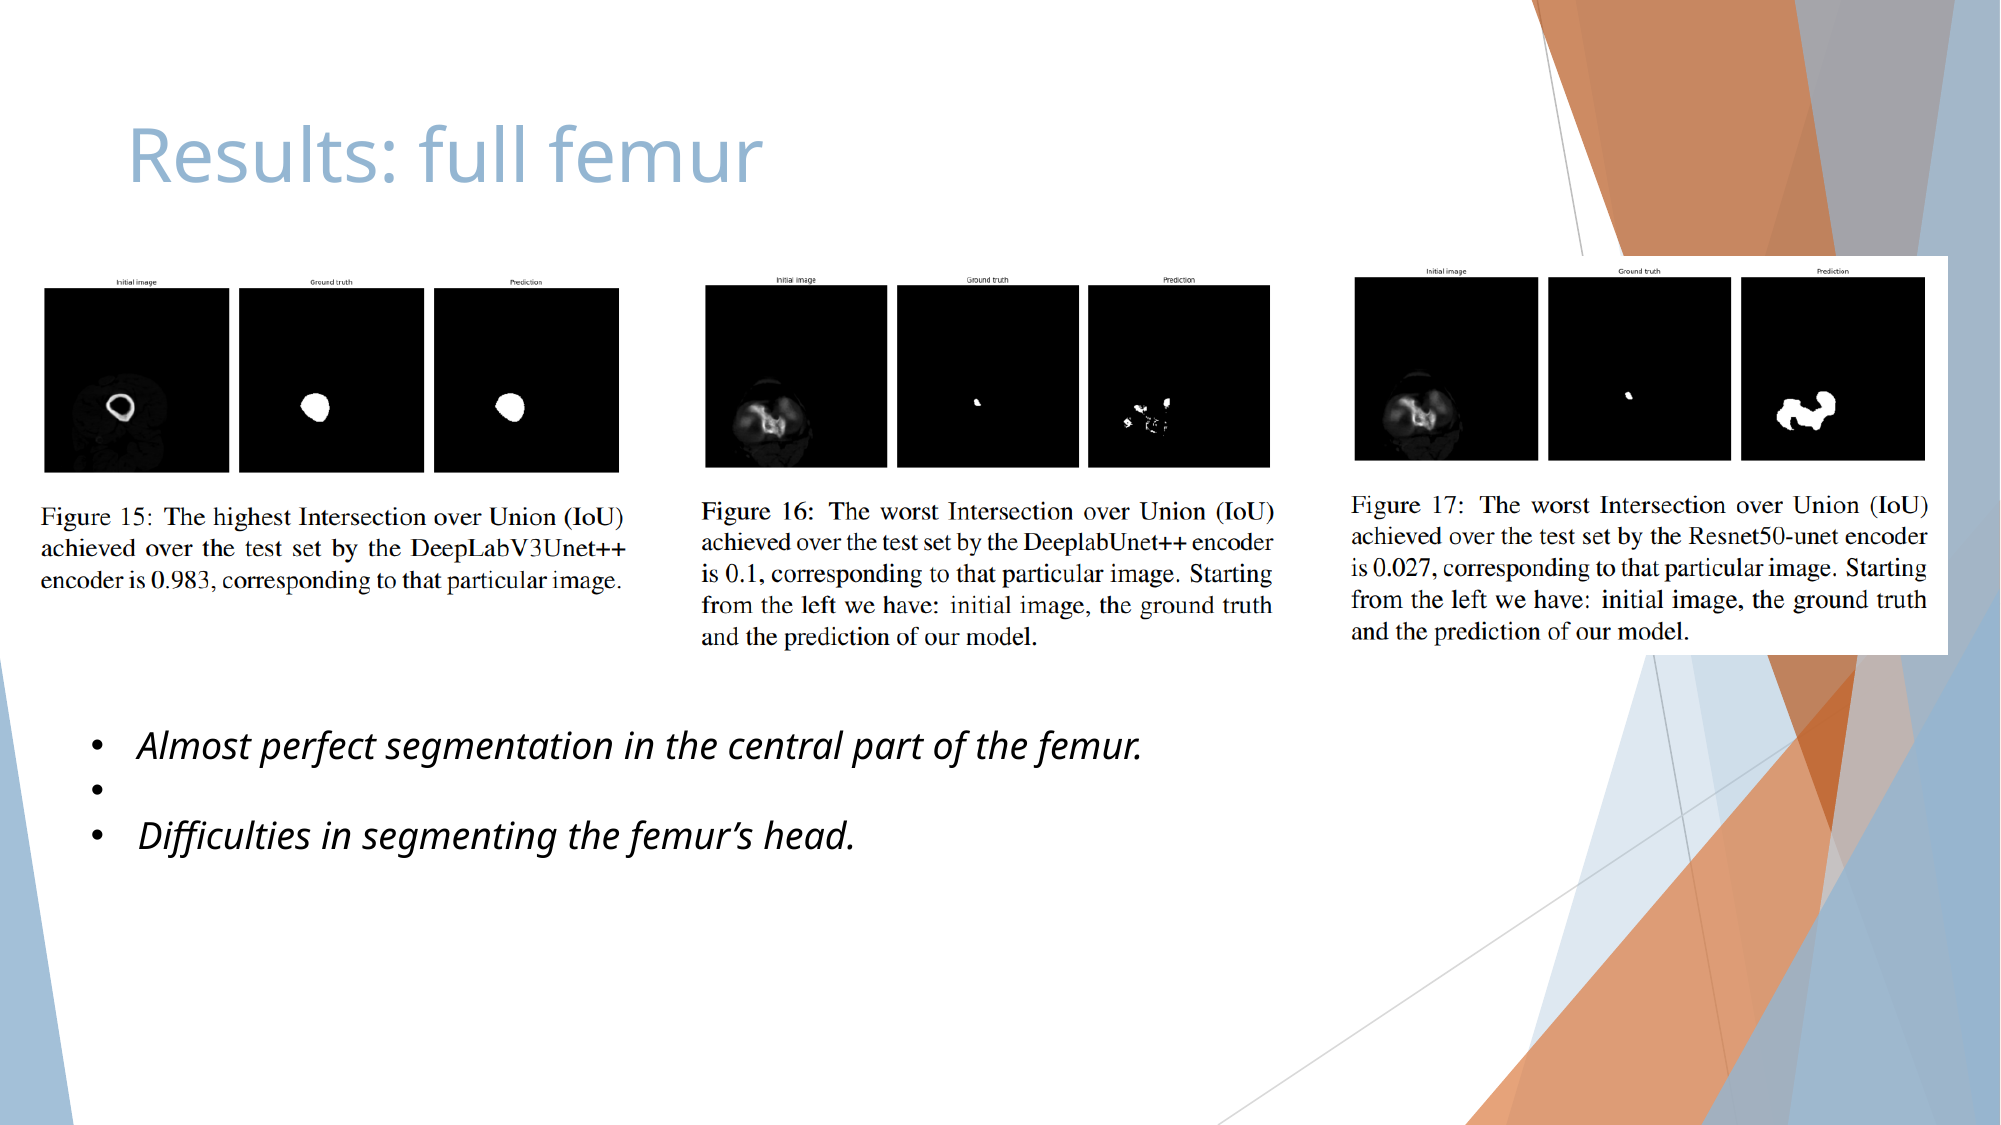

# Results: full femur
Almost perfect segmentation in the central part of the femur.
Difficulties in segmenting the femur’s head.